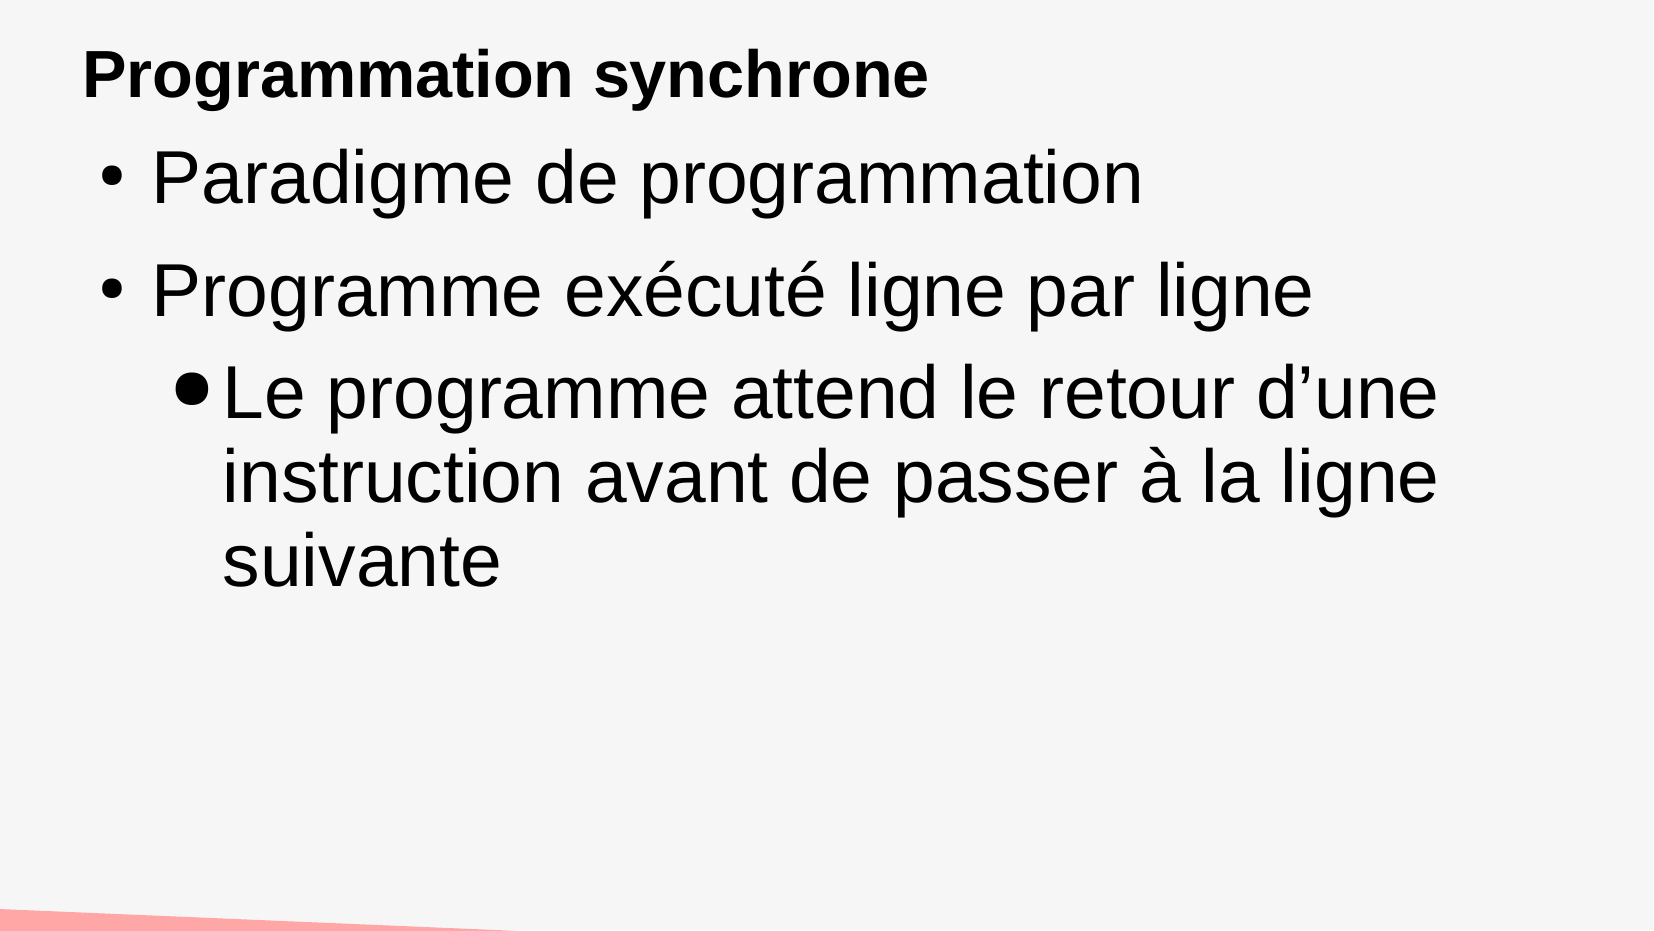

# Programmation synchrone
Paradigme de programmation
Programme exécuté ligne par ligne
Le programme attend le retour d’une instruction avant de passer à la ligne suivante